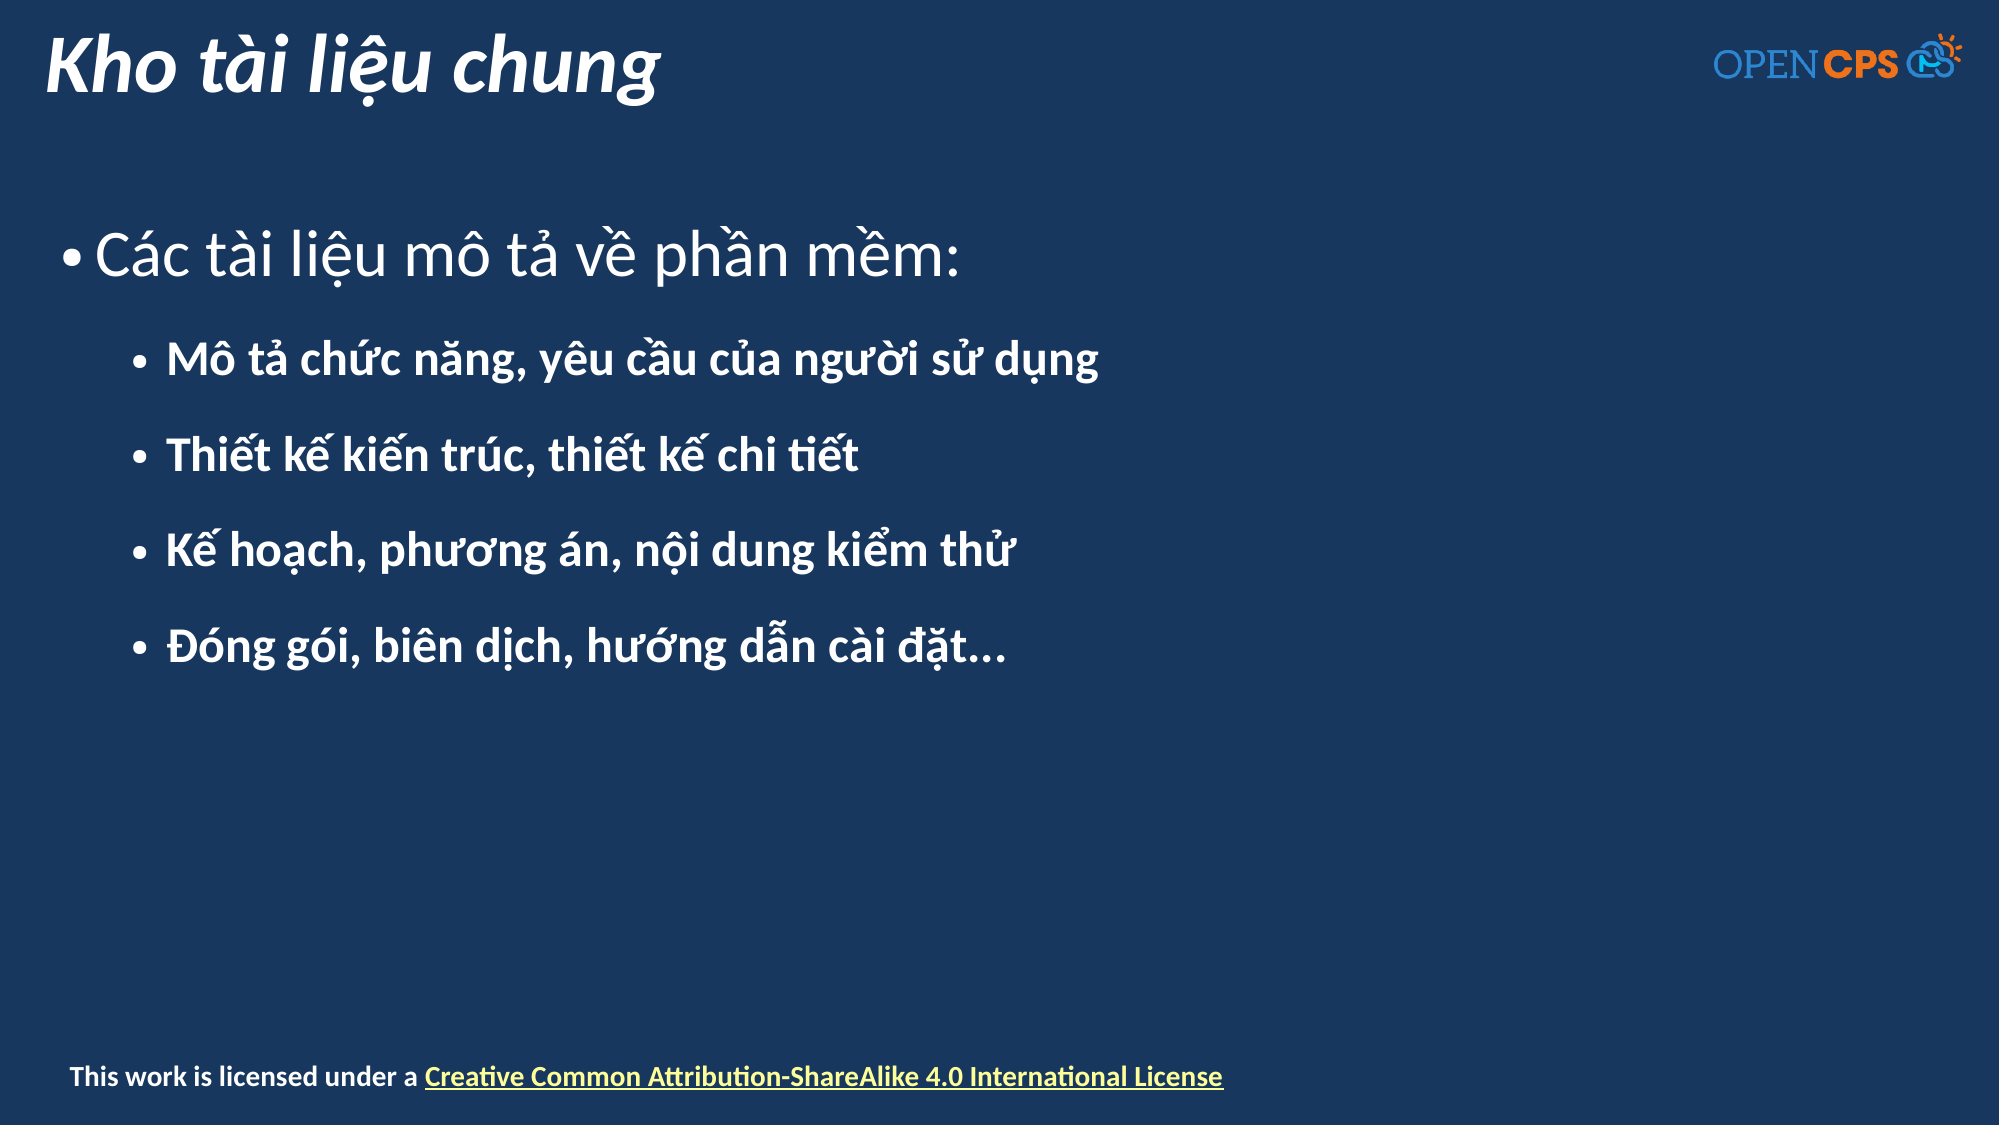

Kho tài liệu chung
Các tài liệu mô tả về phần mềm:
Mô tả chức năng, yêu cầu của người sử dụng
Thiết kế kiến trúc, thiết kế chi tiết
Kế hoạch, phương án, nội dung kiểm thử
Đóng gói, biên dịch, hướng dẫn cài đặt...
This work is licensed under a Creative Common Attribution-ShareAlike 4.0 International License